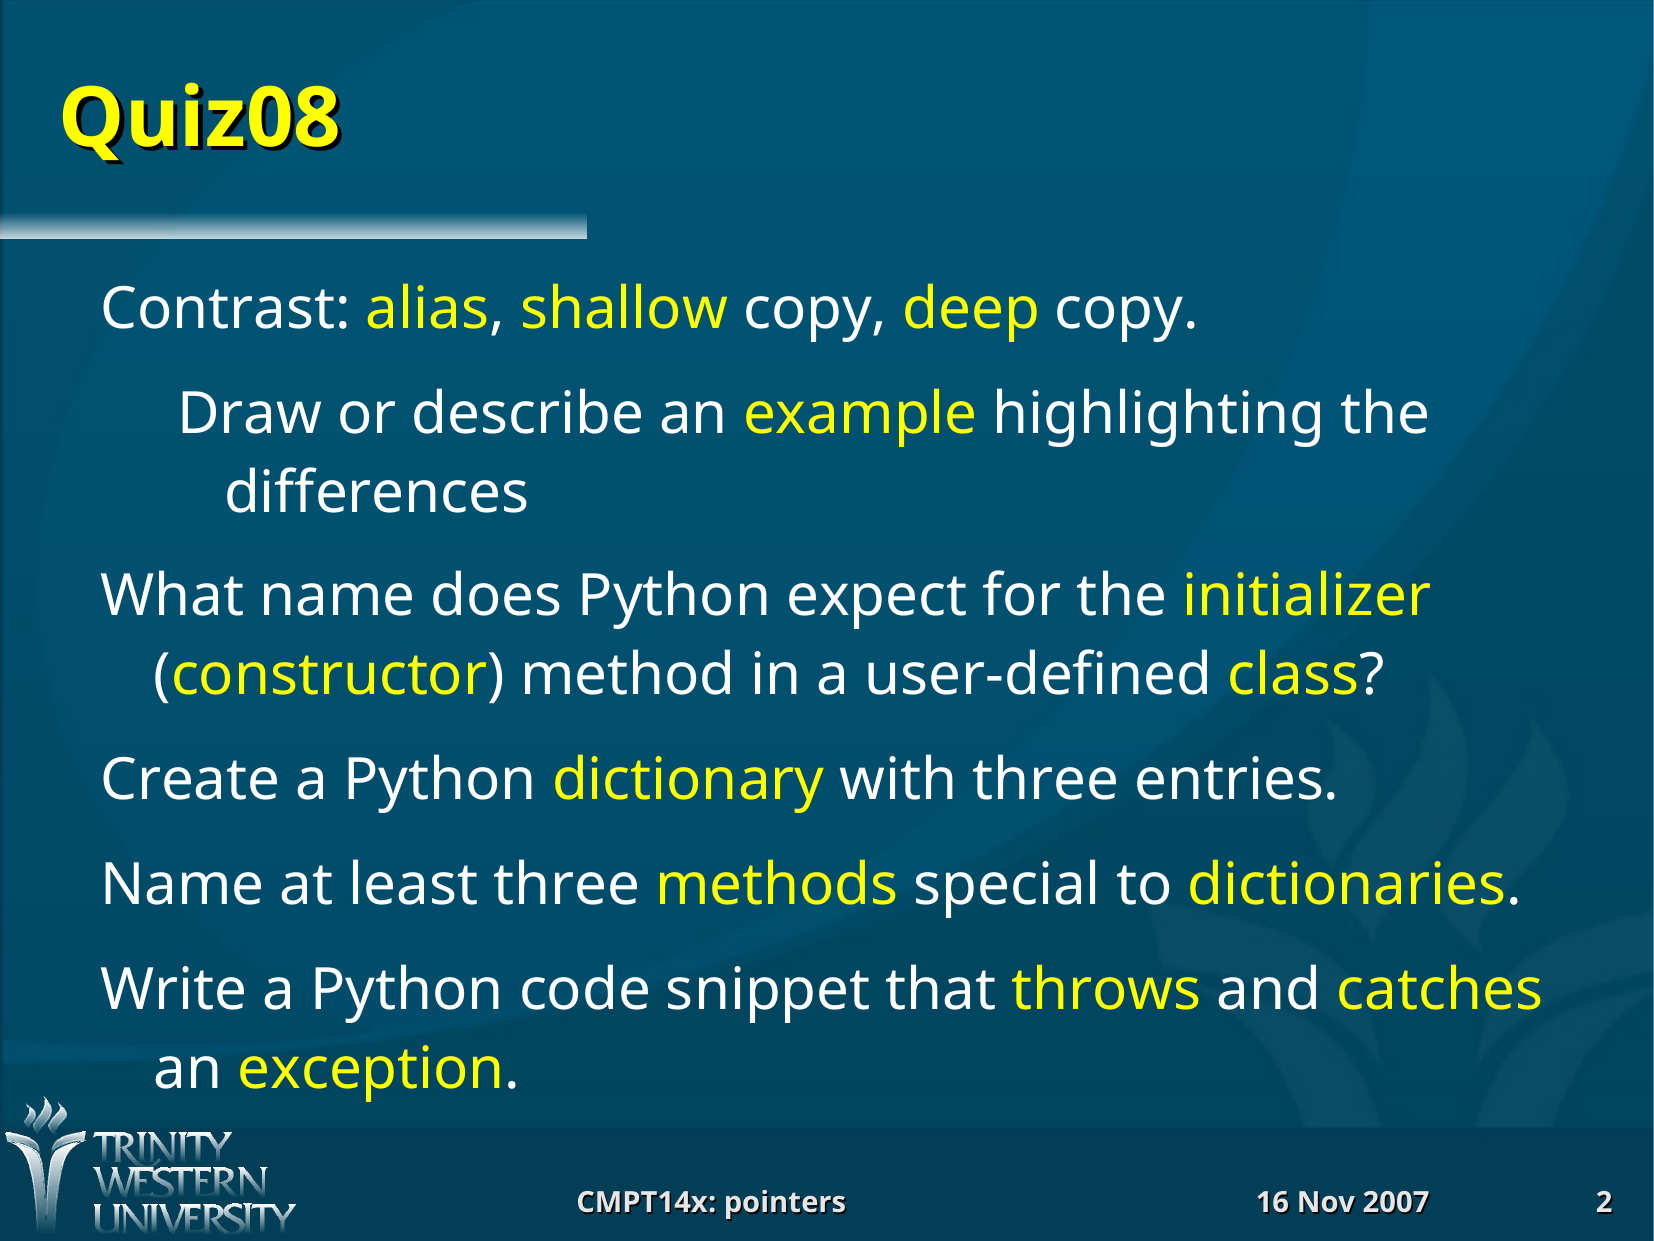

# Quiz08
Contrast: alias, shallow copy, deep copy.
Draw or describe an example highlighting the differences
What name does Python expect for the initializer (constructor) method in a user-defined class?
Create a Python dictionary with three entries.
Name at least three methods special to dictionaries.
Write a Python code snippet that throws and catches an exception.
CMPT14x: pointers
16 Nov 2007
2